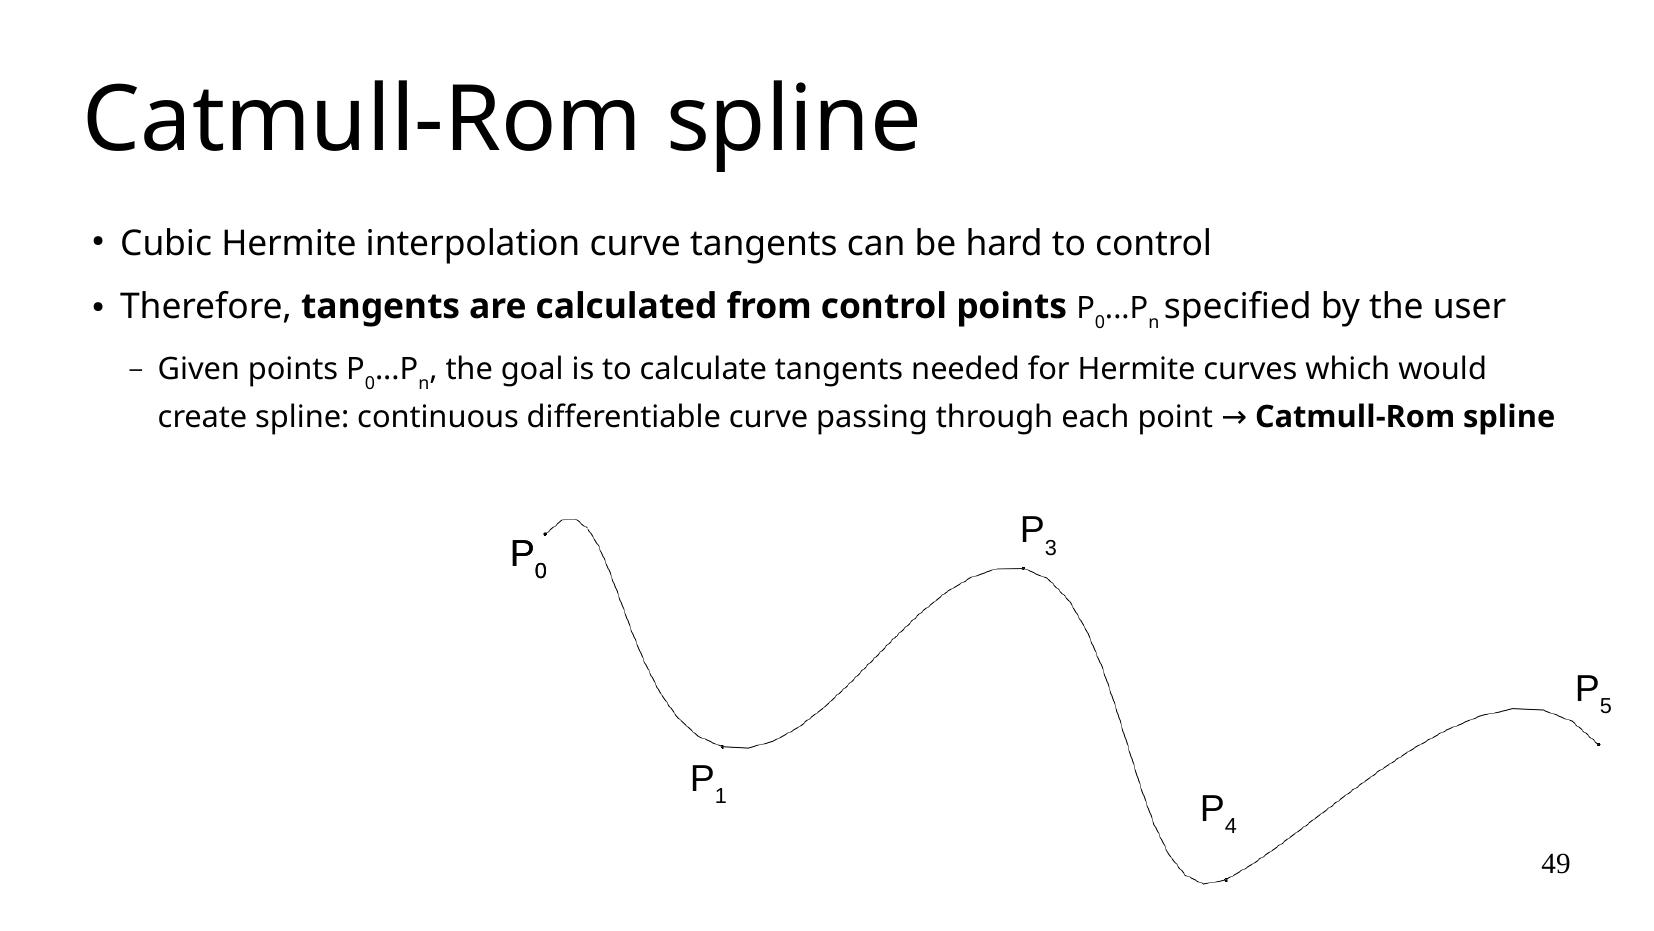

# Catmull-Rom spline
Cubic Hermite interpolation curve tangents can be hard to control
Therefore, tangents are calculated from control points P0...Pn specified by the user
Given points P0...Pn, the goal is to calculate tangents needed for Hermite curves which would create spline: continuous differentiable curve passing through each point → Catmull-Rom spline
P3
P0
P0
P5
P1
P4
49